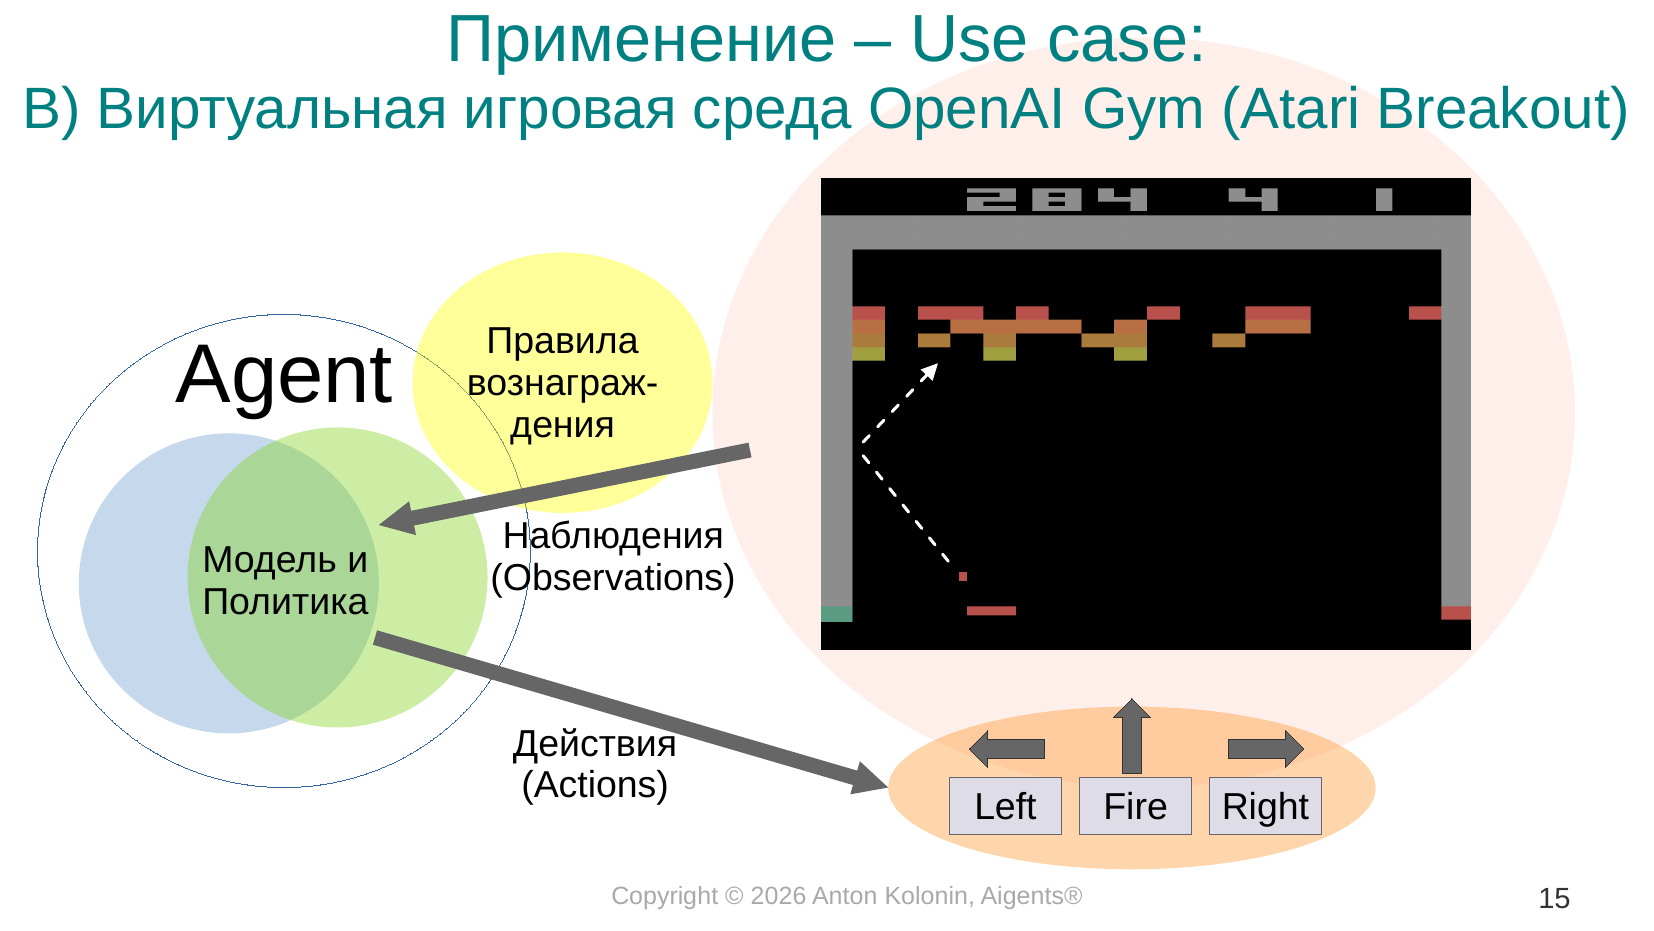

Применение – Use case:
B) Виртуальная игровая среда OpenAI Gym (Atari Breakout)
Правила
вознаграж-дения
Agent
Наблюдения
(Observations)
Модель и
Политика
Действия
(Actions)
Left
Fire
Right
Copyright © 2026 Anton Kolonin, Aigents®
15